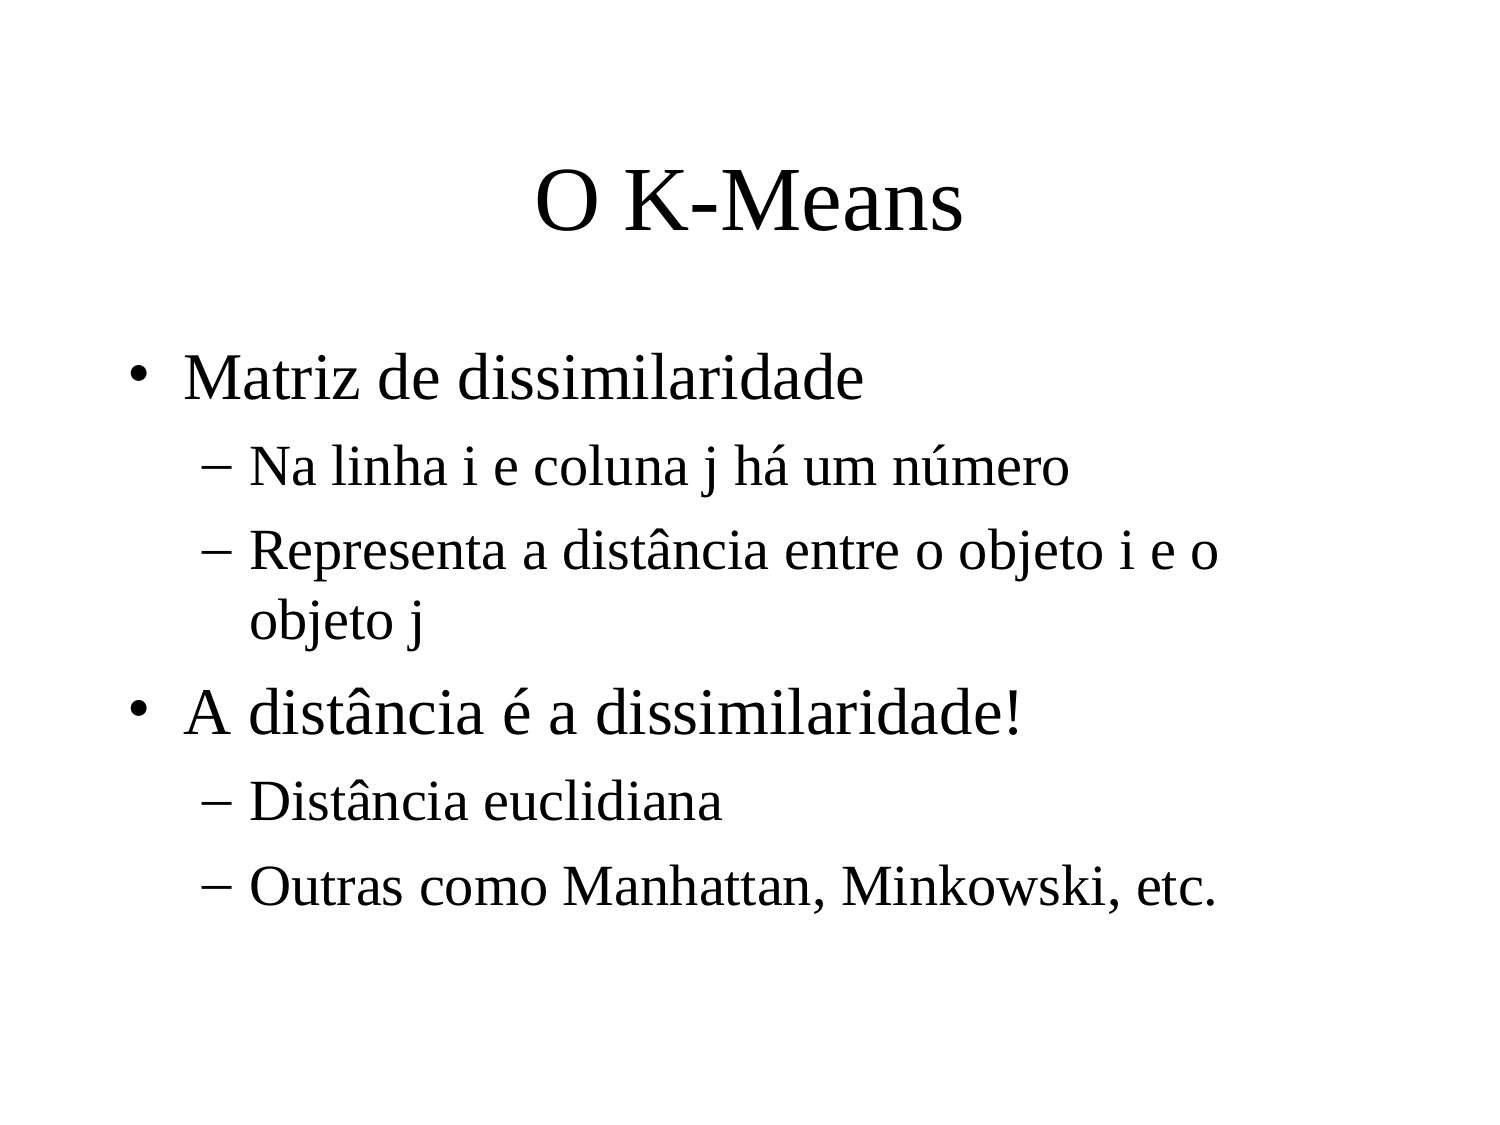

# O K-Means
Matriz de dissimilaridade
Na linha i e coluna j há um número
Representa a distância entre o objeto i e o objeto j
A distância é a dissimilaridade!
Distância euclidiana
Outras como Manhattan, Minkowski, etc.